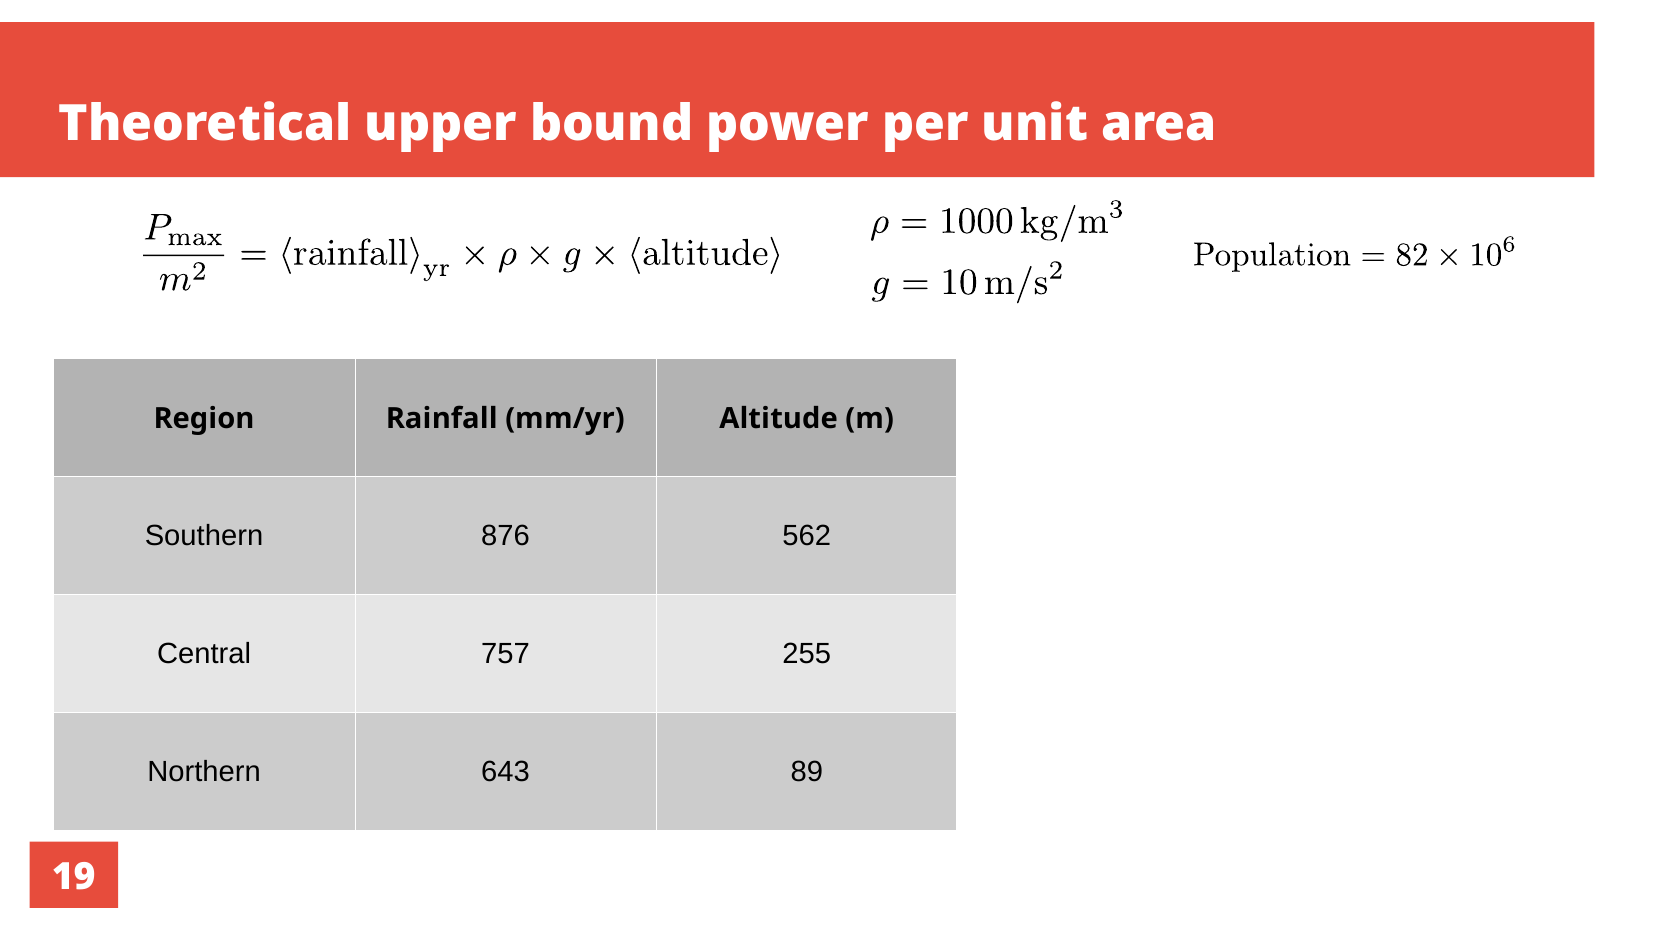

# Theoretical upper bound power per unit area
| Region | Rainfall (mm/yr) | Altitude (m) | Upper bound (W/m²) | Upper bound (kWh/d/p) |
| --- | --- | --- | --- | --- |
| Southern | 876 | 562 | 0.16 | 5.9 |
| Central | 757 | 255 | 0.06 | 1.6 |
| Northern | 643 | 89 | 0.02 | 0.7 |
19